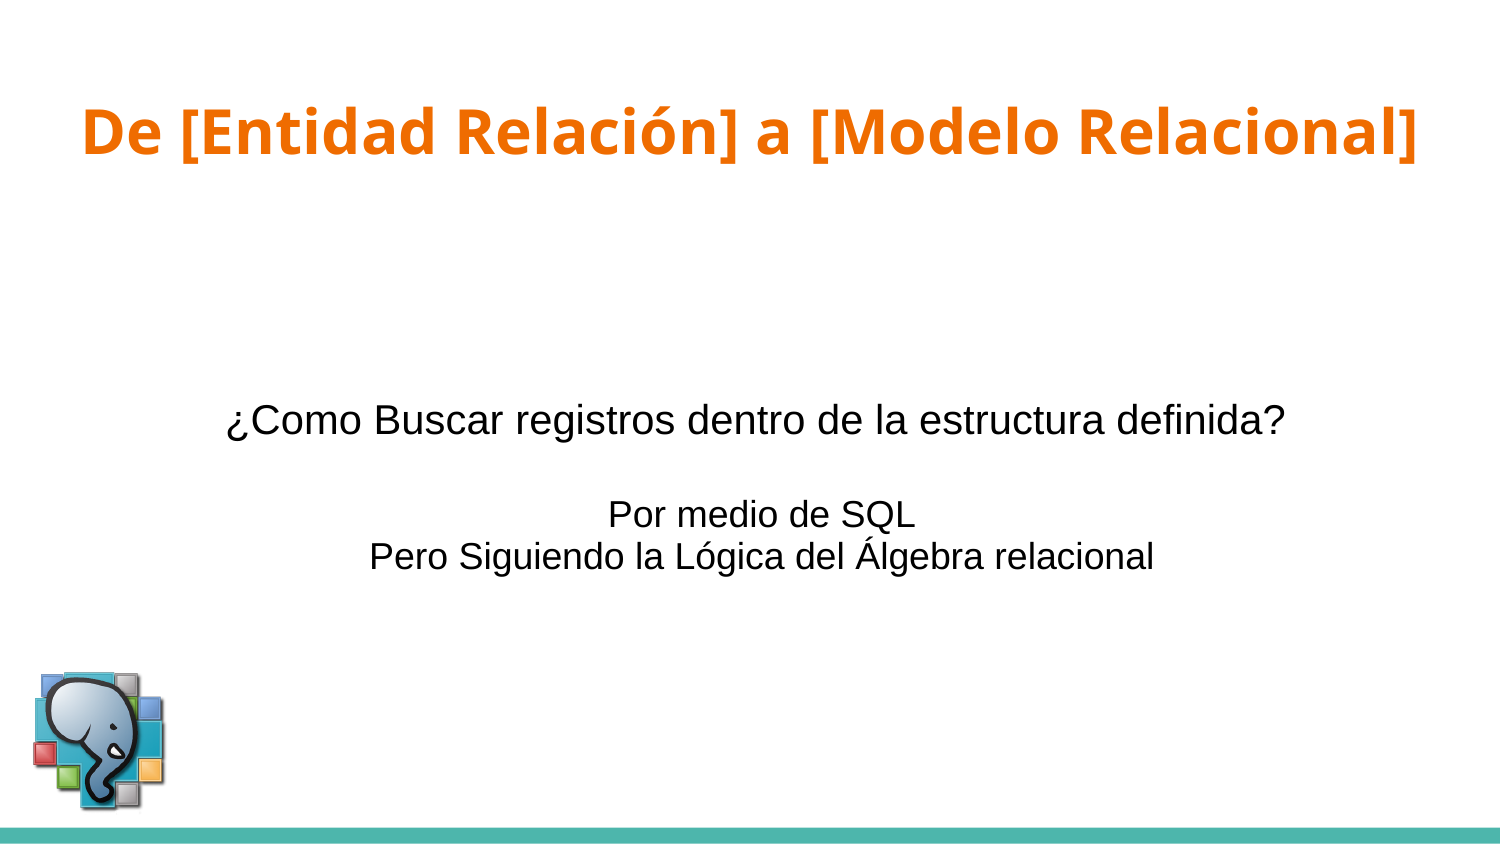

# De [Entidad Relación] a [Modelo Relacional]
¿Como Buscar registros dentro de la estructura definida?
Por medio de SQL
Pero Siguiendo la Lógica del Álgebra relacional